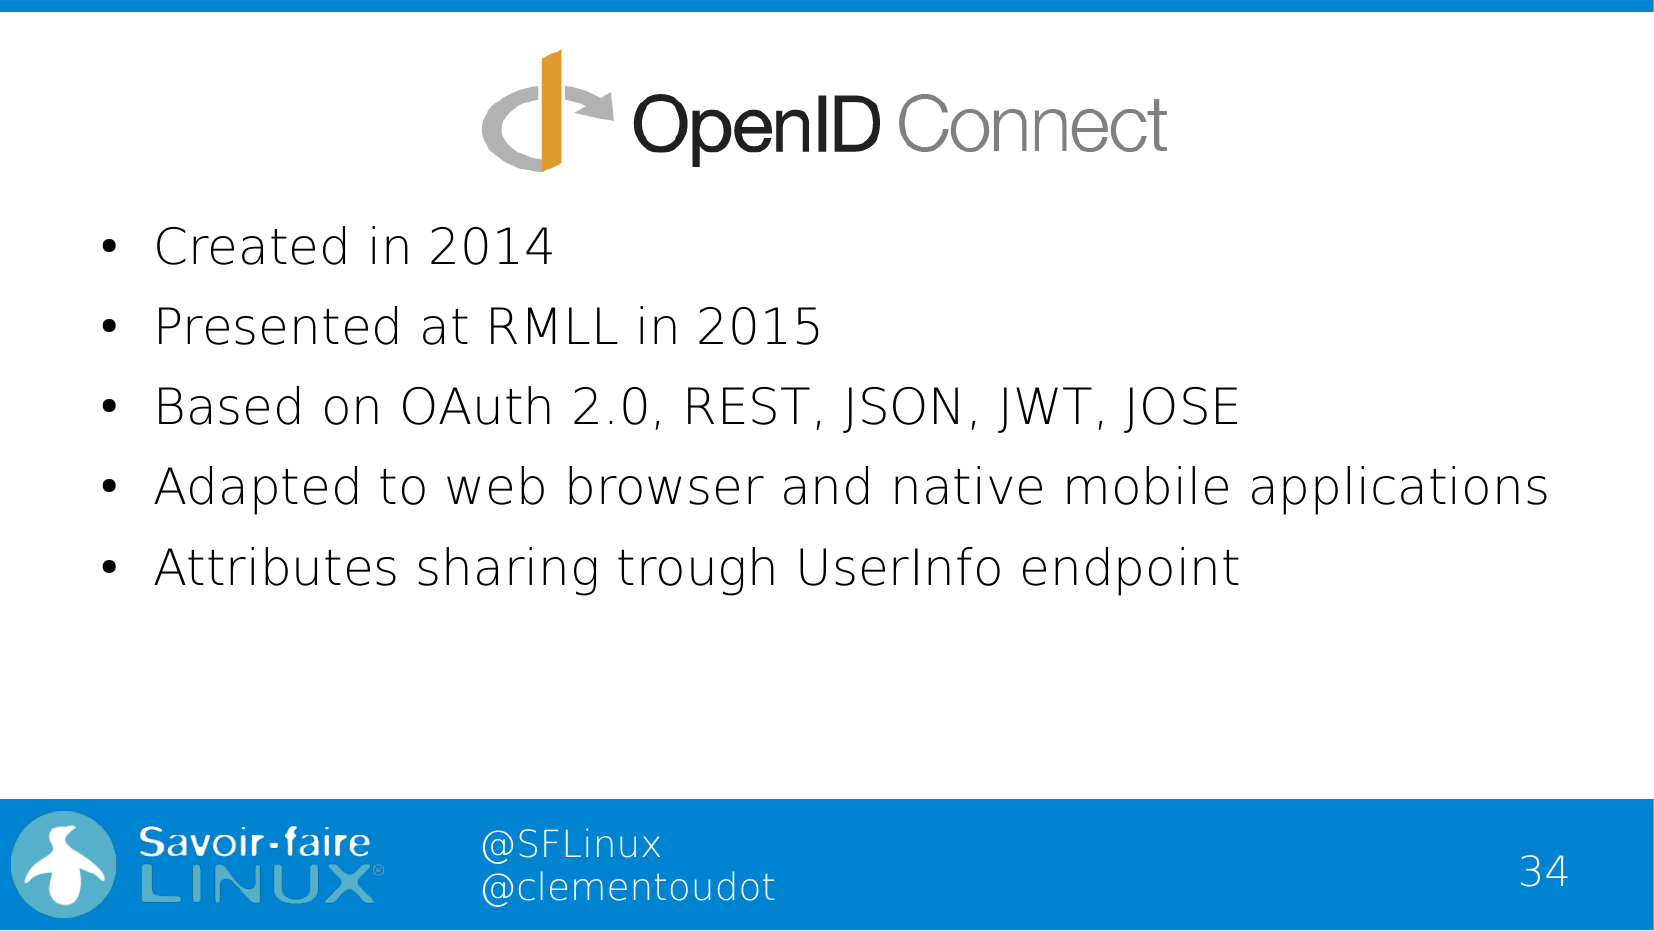

# OpenID Connect
Created in 2014
Presented at RMLL in 2015
Based on OAuth 2.0, REST, JSON, JWT, JOSE
Adapted to web browser and native mobile applications
Attributes sharing trough UserInfo endpoint
34